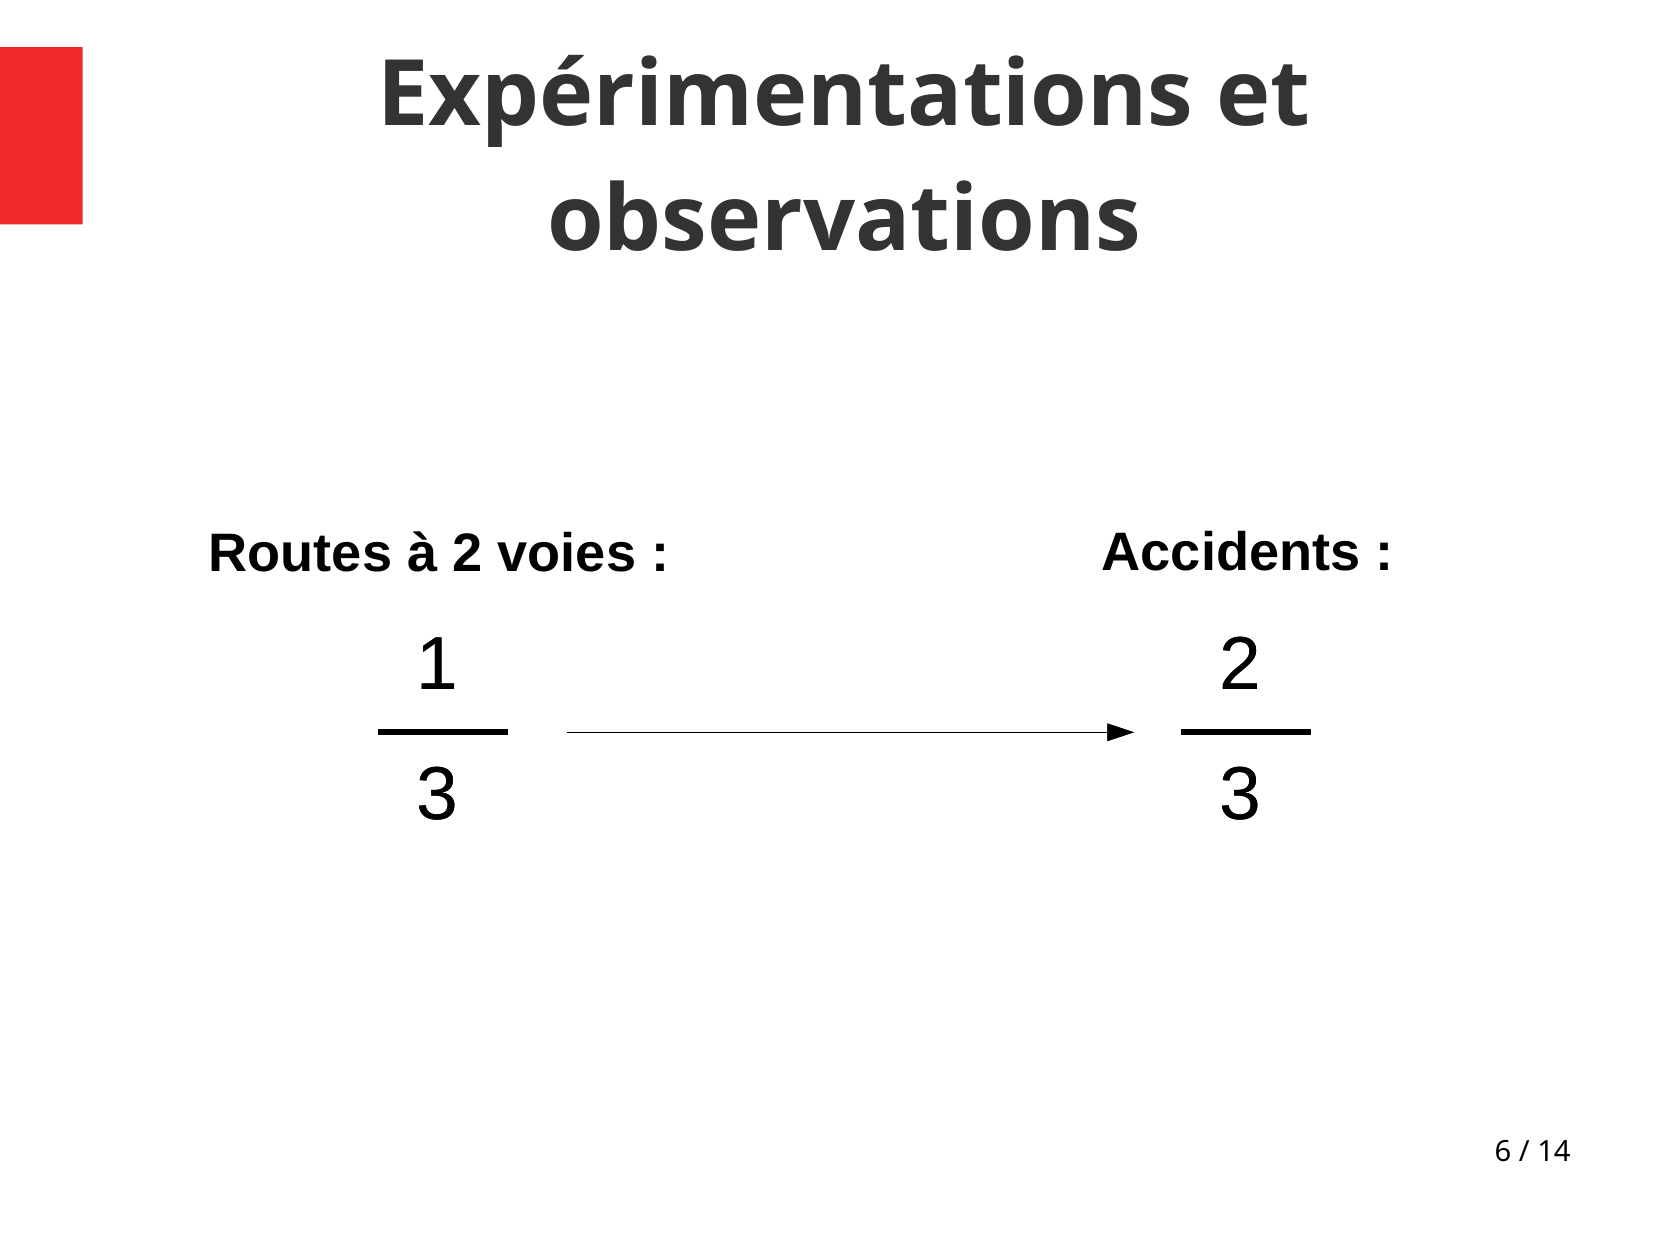

# Expérimentations et observations
Accidents :
Routes à 2 voies :
1
2
1
2
3
3
3
3
6